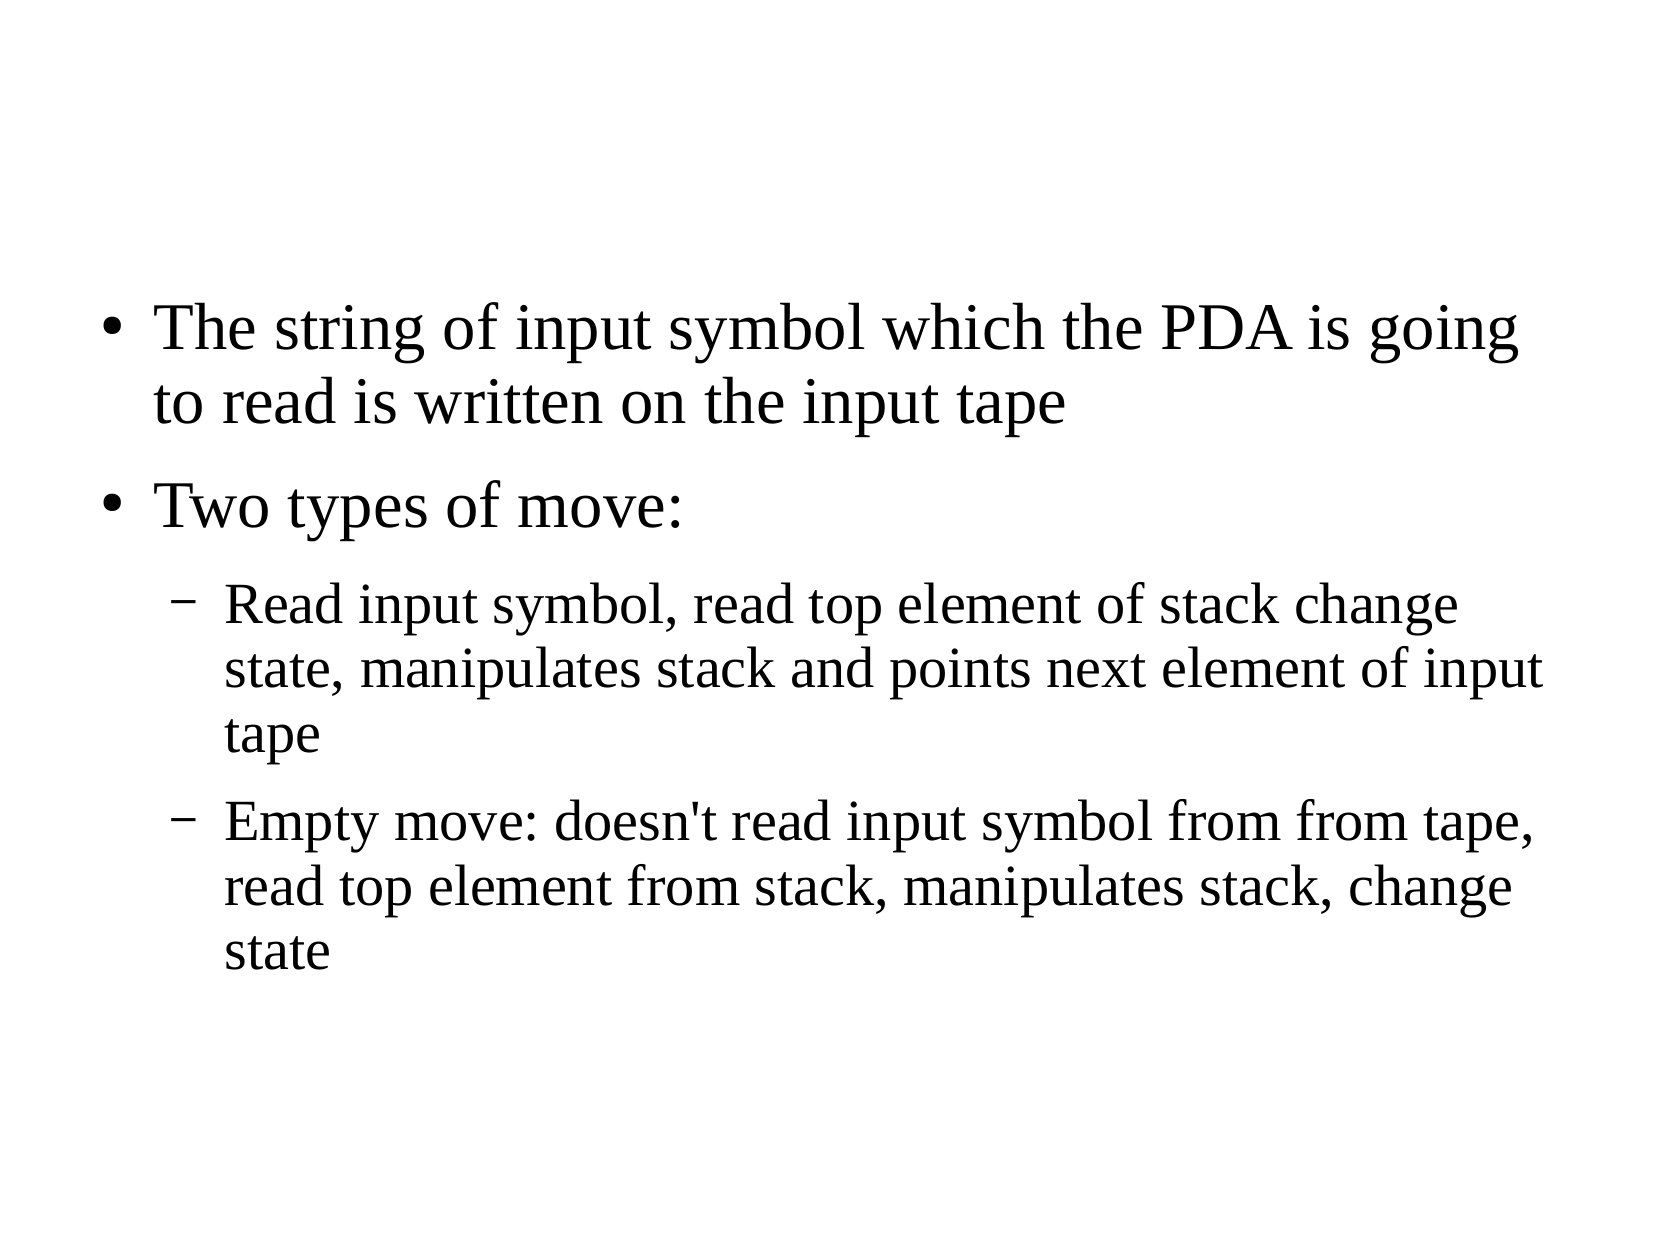

#
The string of input symbol which the PDA is going to read is written on the input tape
Two types of move:
Read input symbol, read top element of stack change state, manipulates stack and points next element of input tape
Empty move: doesn't read input symbol from from tape, read top element from stack, manipulates stack, change state